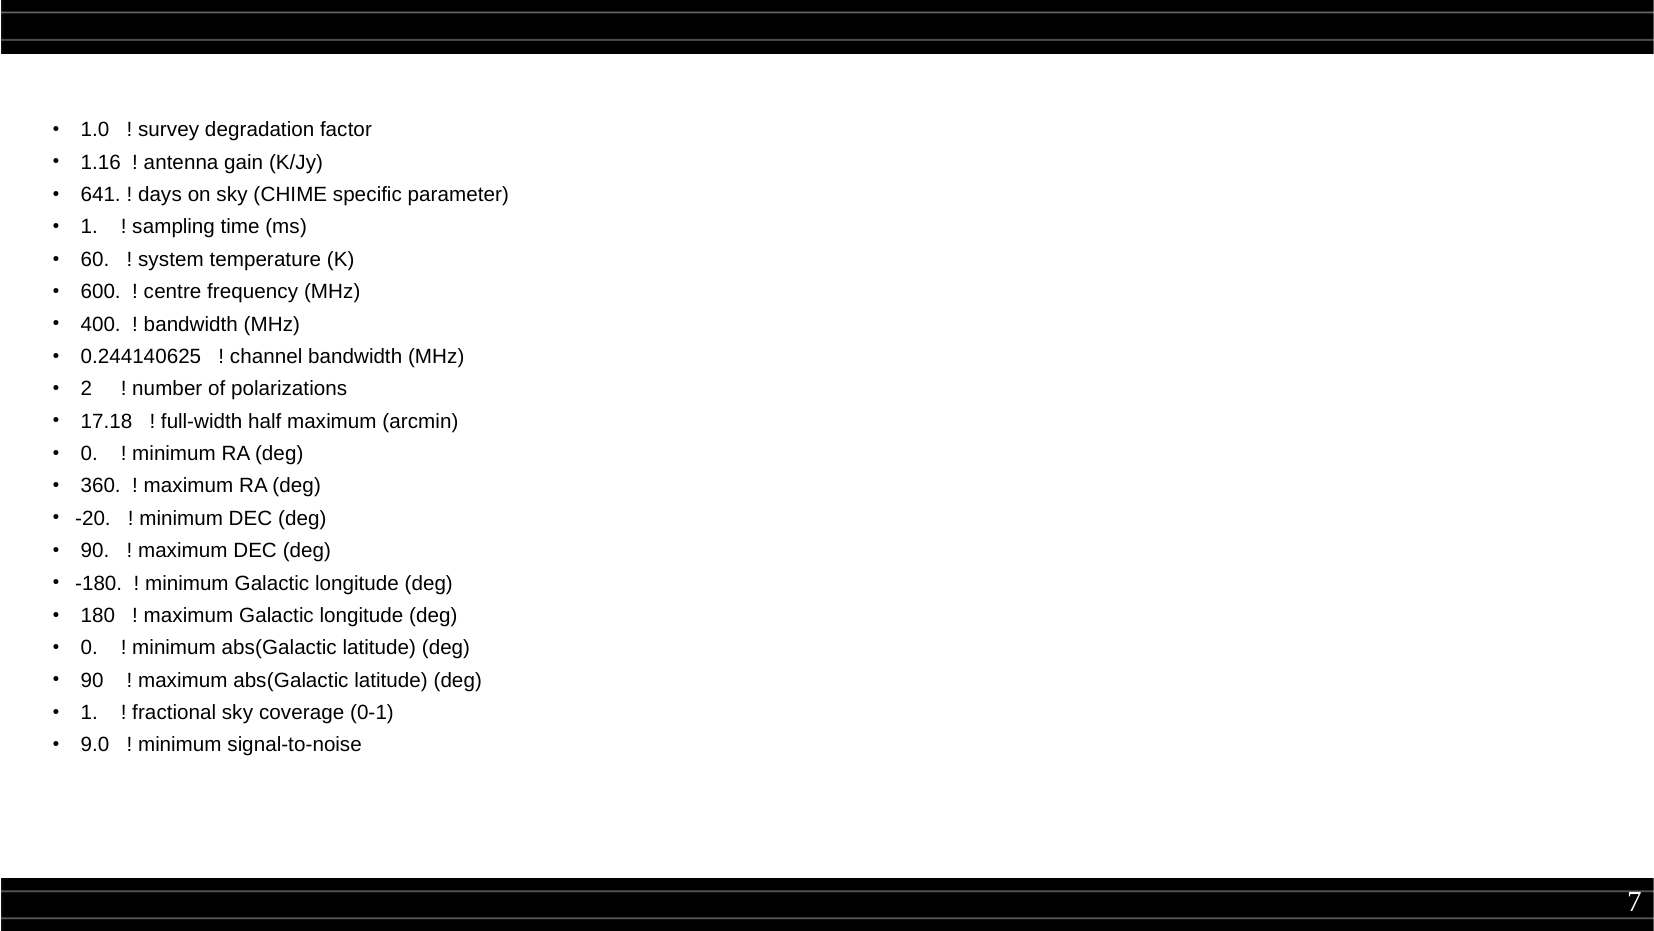

# 1.0 ! survey degradation factor
 1.16 ! antenna gain (K/Jy)
 641. ! days on sky (CHIME specific parameter)
 1. ! sampling time (ms)
 60. ! system temperature (K)
 600. ! centre frequency (MHz)
 400. ! bandwidth (MHz)
 0.244140625 ! channel bandwidth (MHz)
 2 ! number of polarizations
 17.18 ! full-width half maximum (arcmin)
 0. ! minimum RA (deg)
 360. ! maximum RA (deg)
 -20. ! minimum DEC (deg)
 90. ! maximum DEC (deg)
 -180. ! minimum Galactic longitude (deg)
 180 ! maximum Galactic longitude (deg)
 0. ! minimum abs(Galactic latitude) (deg)
 90 ! maximum abs(Galactic latitude) (deg)
 1. ! fractional sky coverage (0-1)
 9.0 ! minimum signal-to-noise